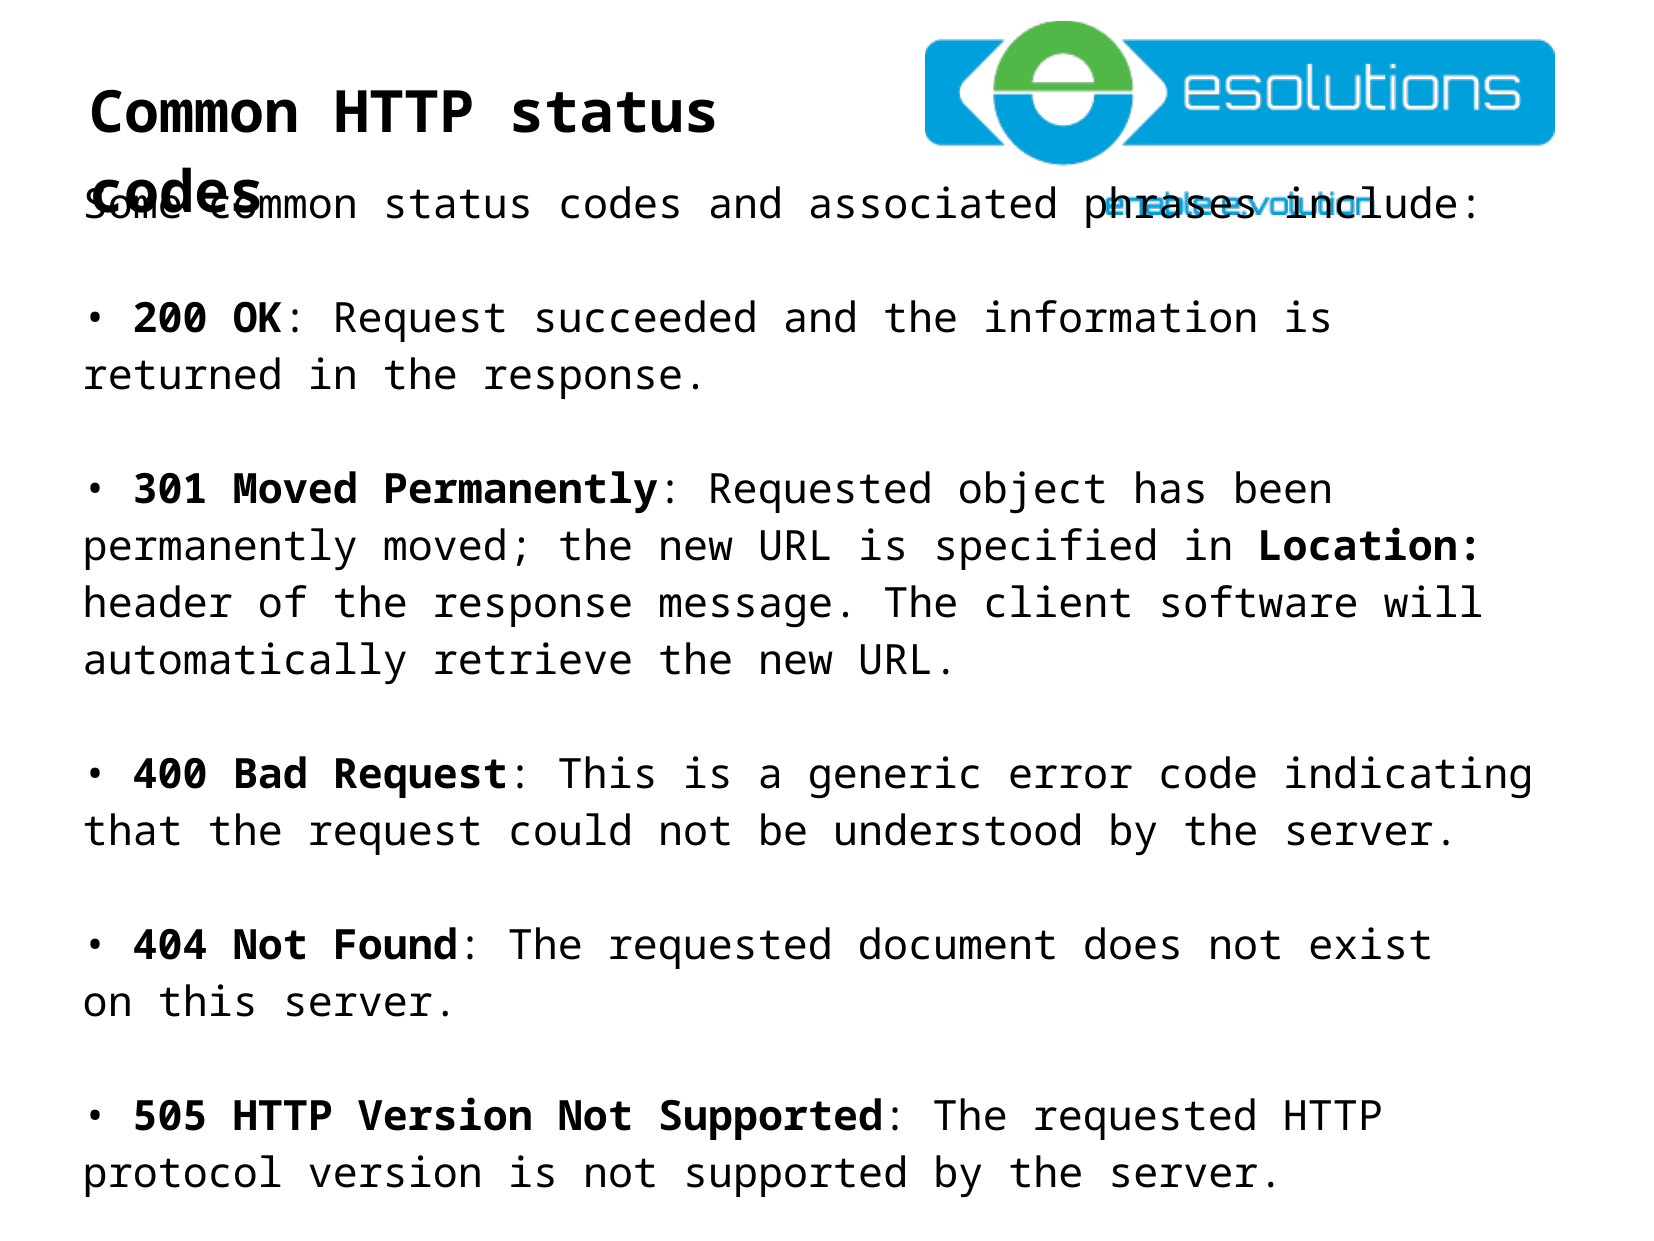

Common HTTP status codes
# Some common status codes and associated phrases include:
• 200 OK: Request succeeded and the information is
returned in the response.
• 301 Moved Permanently: Requested object has been
permanently moved; the new URL is specified in Location:
header of the response message. The client software will
automatically retrieve the new URL.
• 400 Bad Request: This is a generic error code indicating
that the request could not be understood by the server.
• 404 Not Found: The requested document does not exist
on this server.
• 505 HTTP Version Not Supported: The requested HTTP
protocol version is not supported by the server.